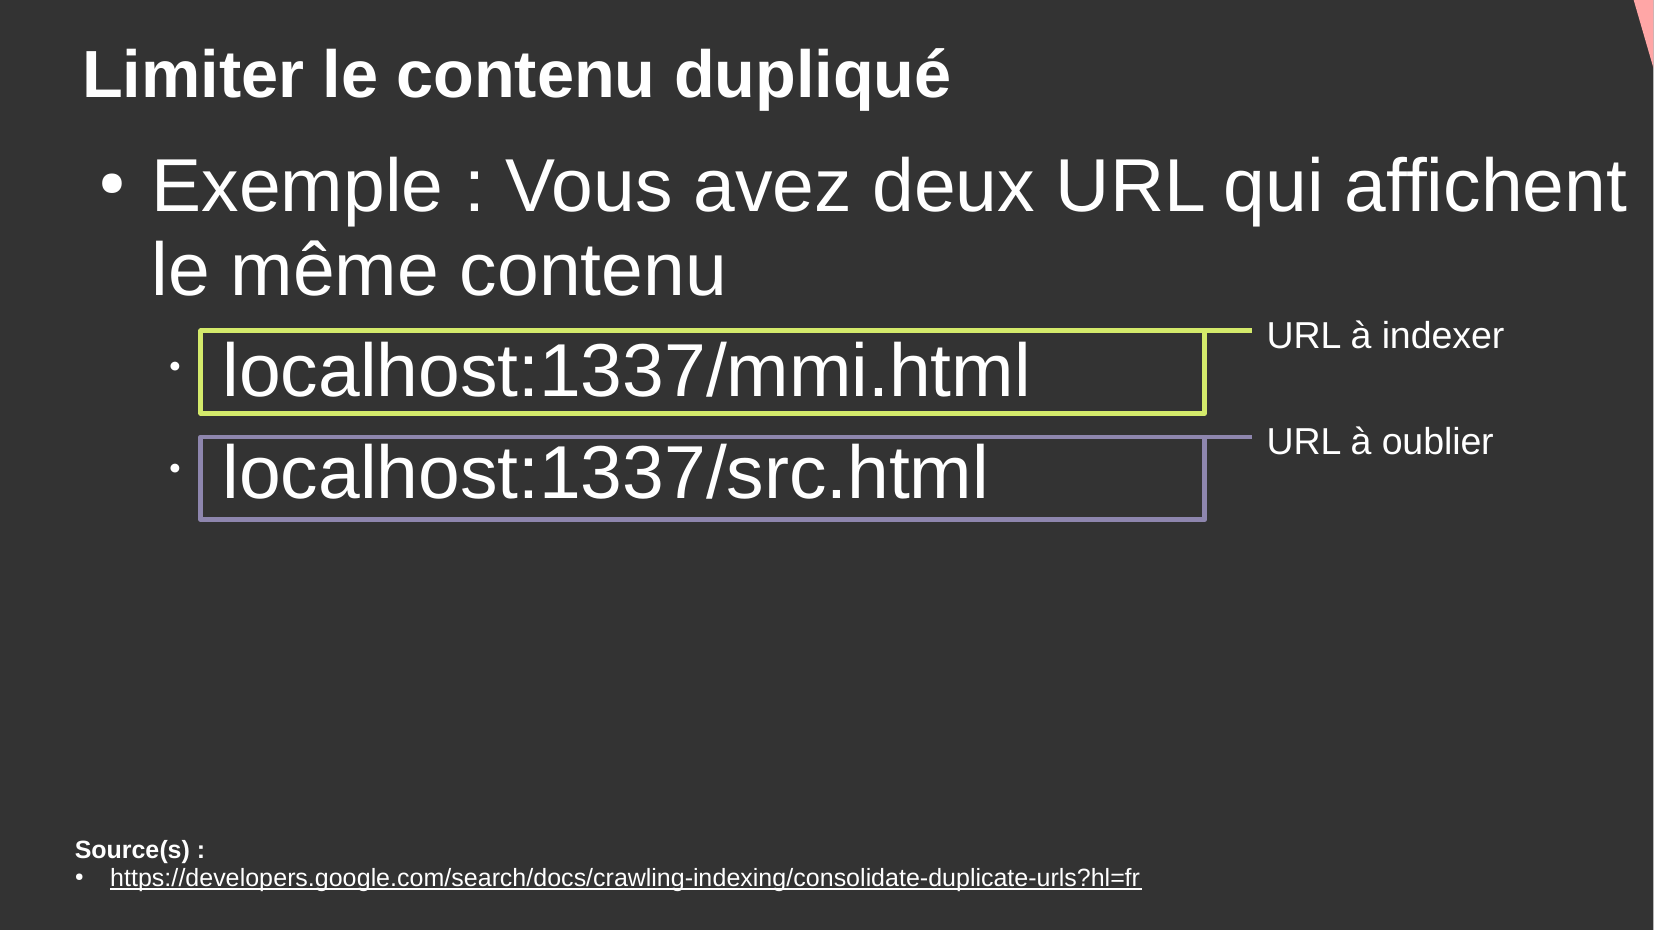

# Limiter le contenu dupliqué
Exemple : Vous avez deux URL qui affichent le même contenu
localhost:1337/mmi.html
localhost:1337/src.html
URL à indexer
URL à oublier
Source(s) :
https://developers.google.com/search/docs/crawling-indexing/consolidate-duplicate-urls?hl=fr